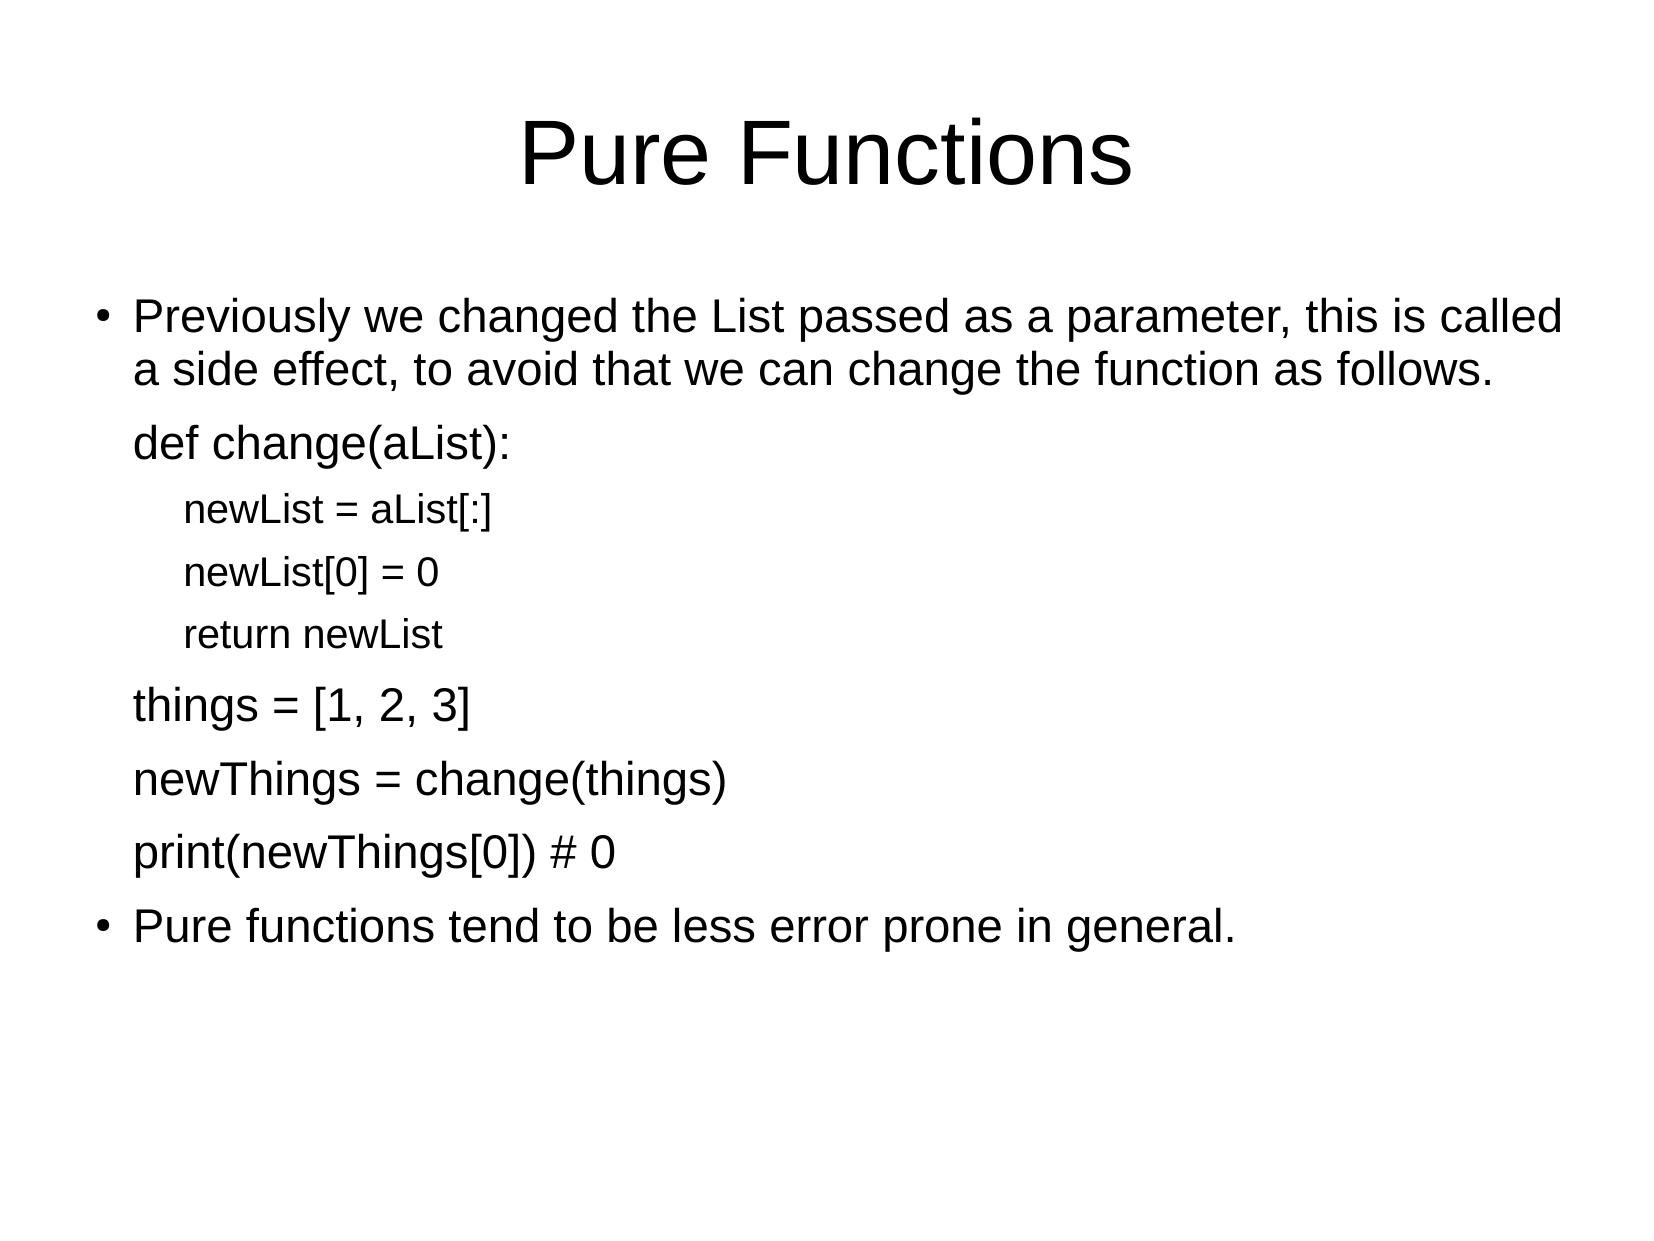

# Pure Functions
Previously we changed the List passed as a parameter, this is called a side effect, to avoid that we can change the function as follows.
def change(aList):
newList = aList[:]
newList[0] = 0
return newList
things = [1, 2, 3]
newThings = change(things)
print(newThings[0]) # 0
Pure functions tend to be less error prone in general.